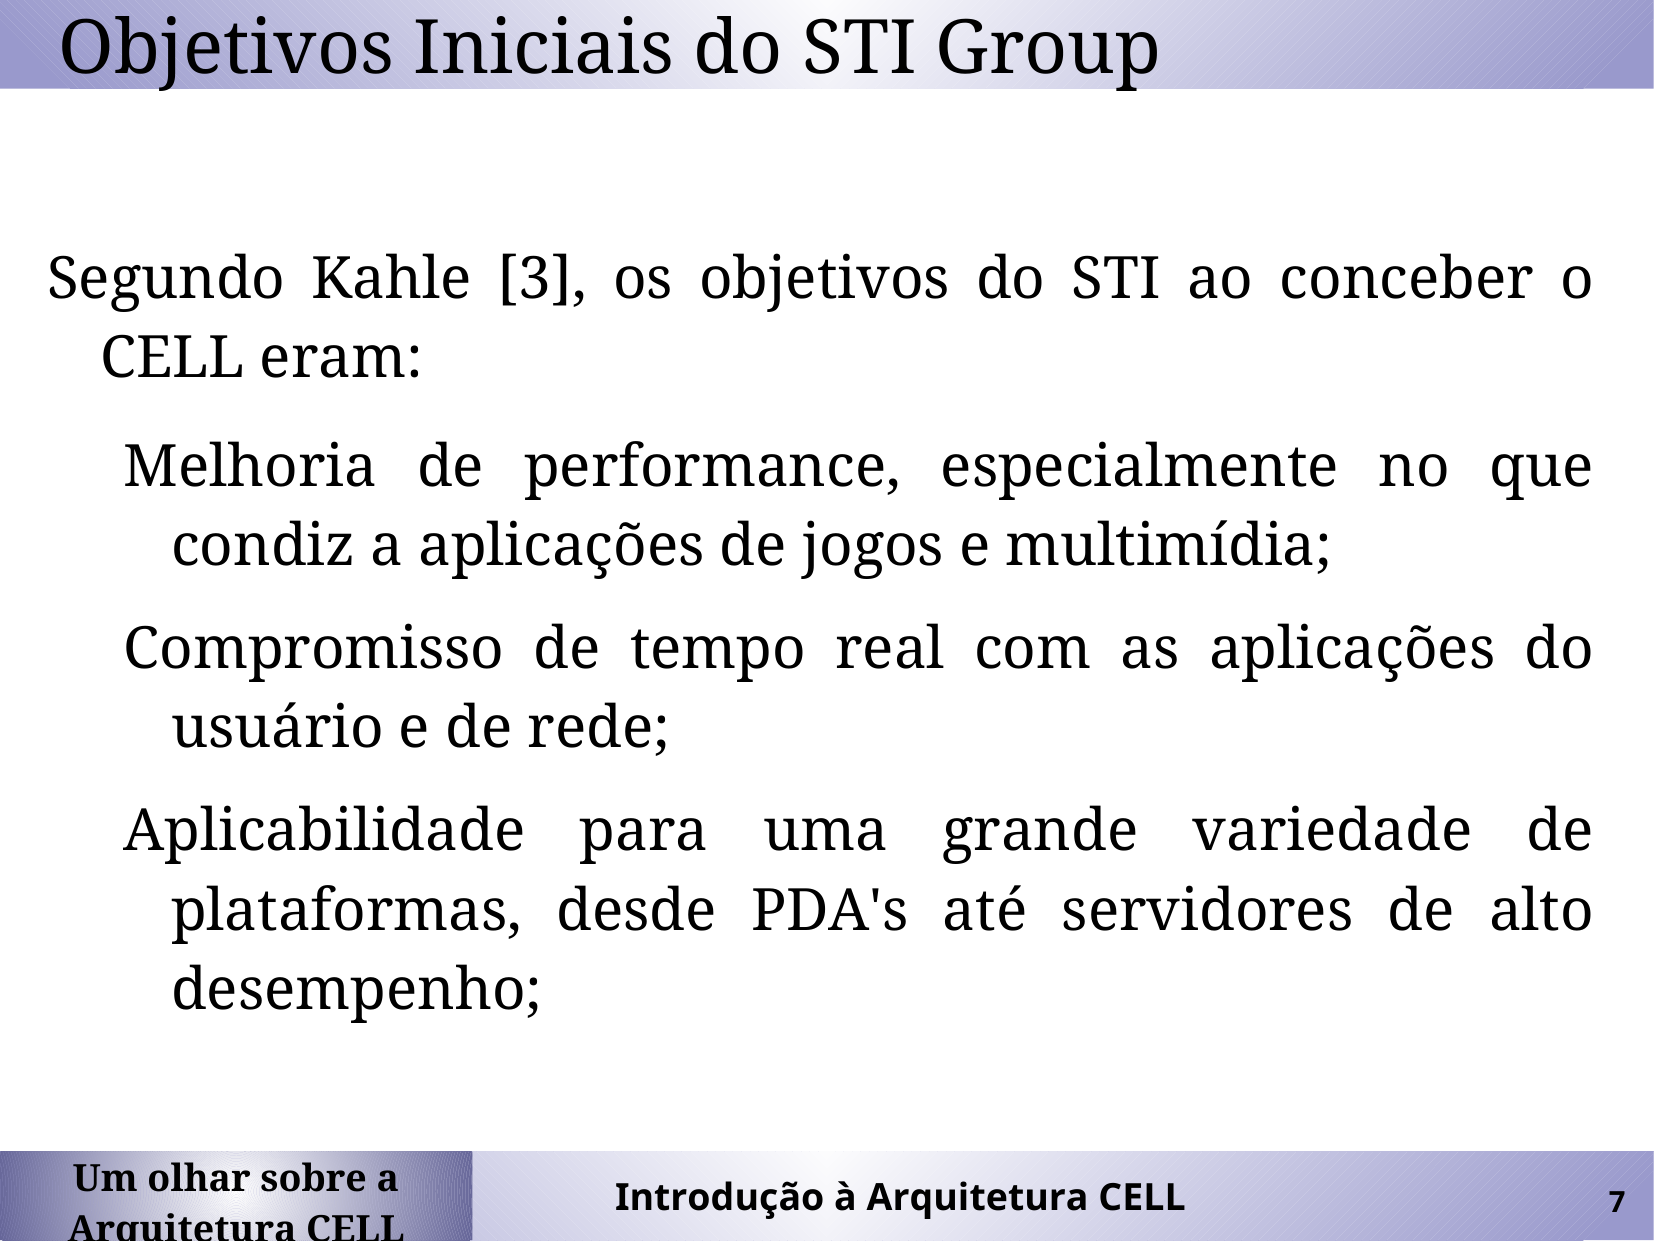

# Objetivos Iniciais do STI Group
Segundo Kahle [3], os objetivos do STI ao conceber o CELL eram:
Melhoria de performance, especialmente no que condiz a aplicações de jogos e multimídia;
Compromisso de tempo real com as aplicações do usuário e de rede;
Aplicabilidade para uma grande variedade de plataformas, desde PDA's até servidores de alto desempenho;
Introdução à Arquitetura CELL
7